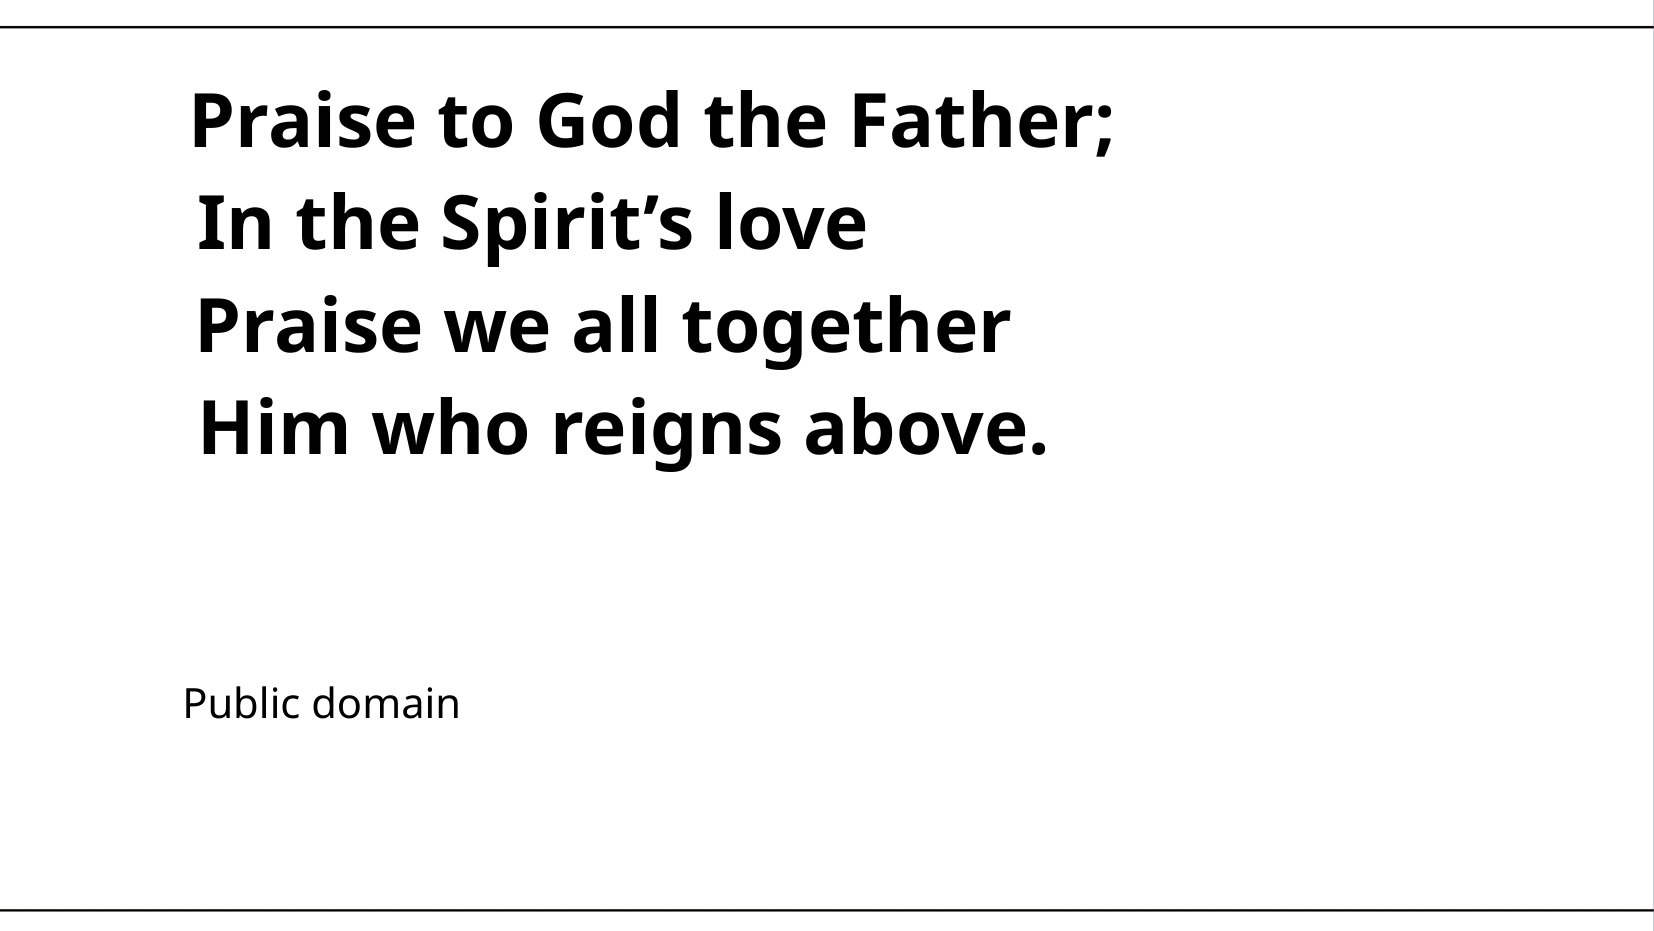

Praise to God the Father;
 In the Spirit’s love
Praise we all together
 Him who reigns above.
 Public domain